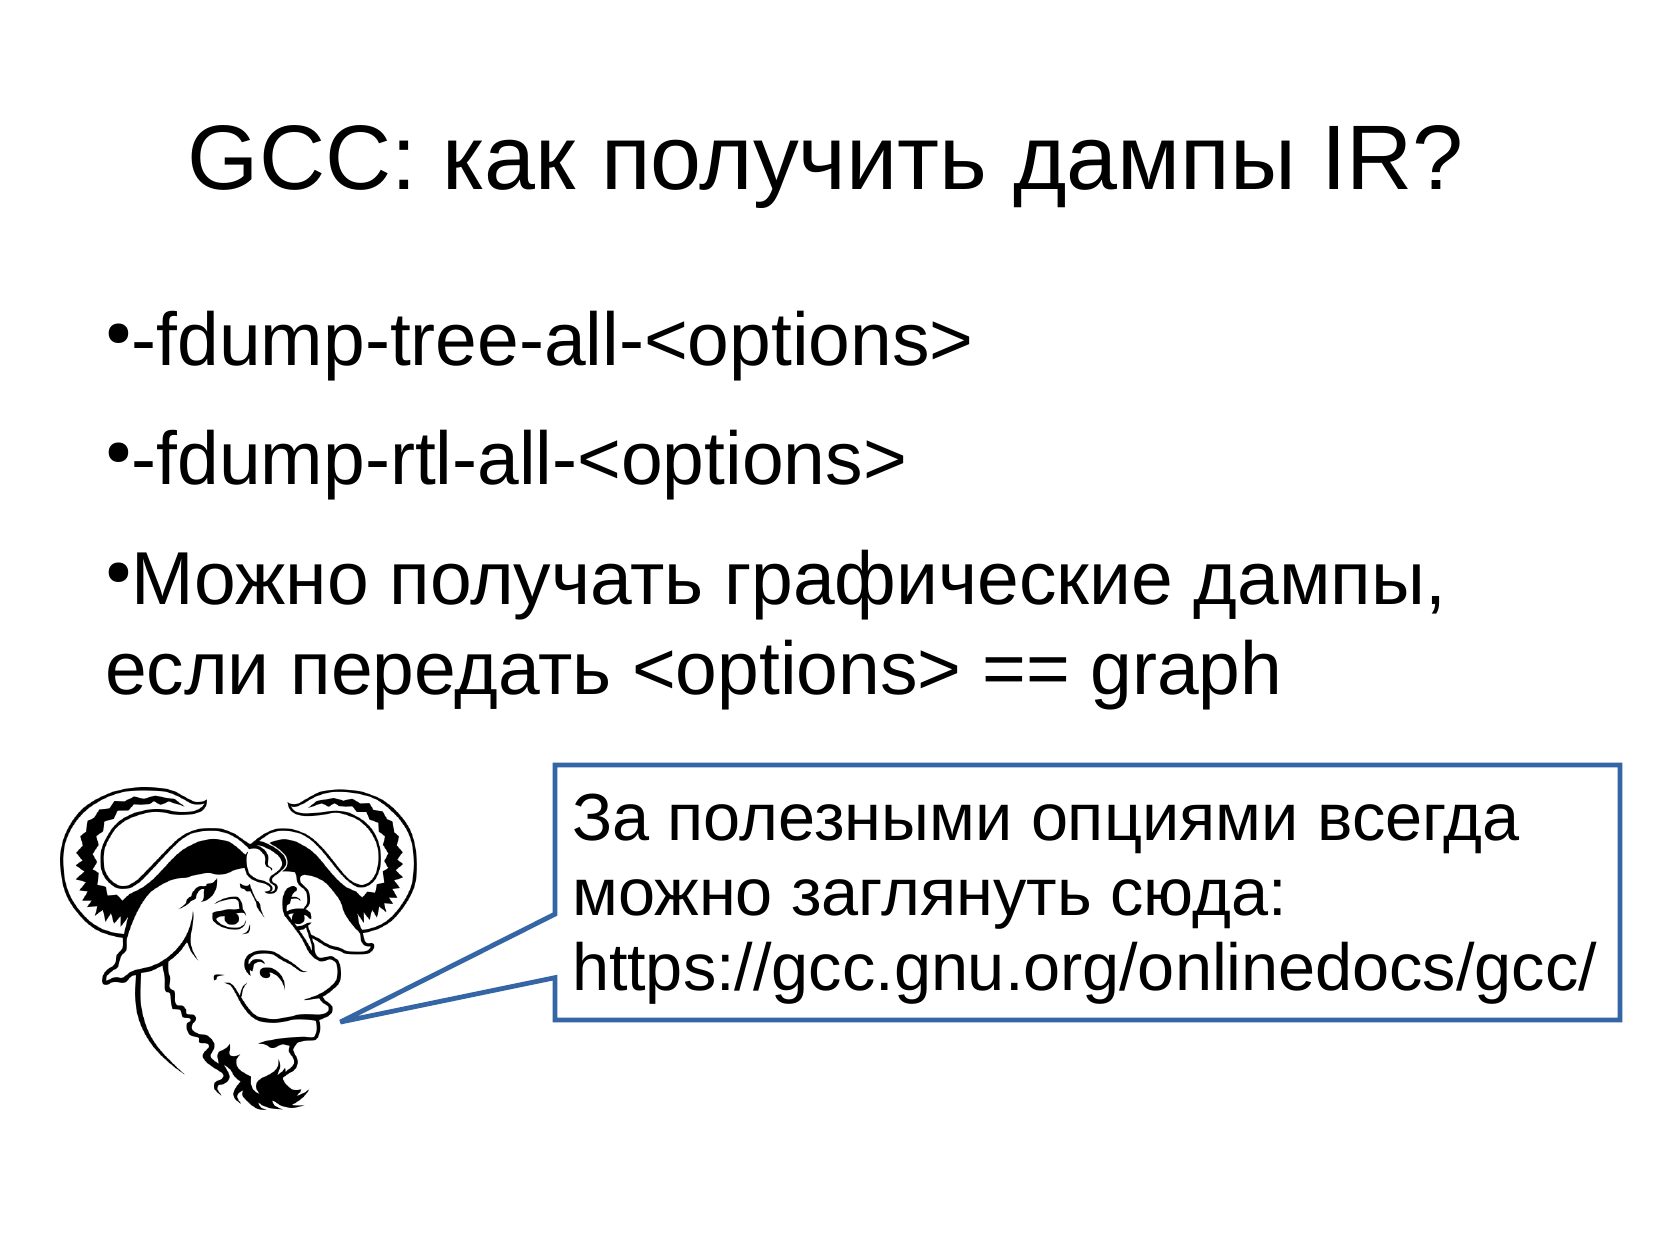

# GCC: как получить дампы IR?
-fdump-tree-all-<options>
-fdump-rtl-all-<options>
Можно получать графические дампы, если передать <options> == graph
За полезными опциями всегда
можно заглянуть сюда:
https://gcc.gnu.org/onlinedocs/gcc/